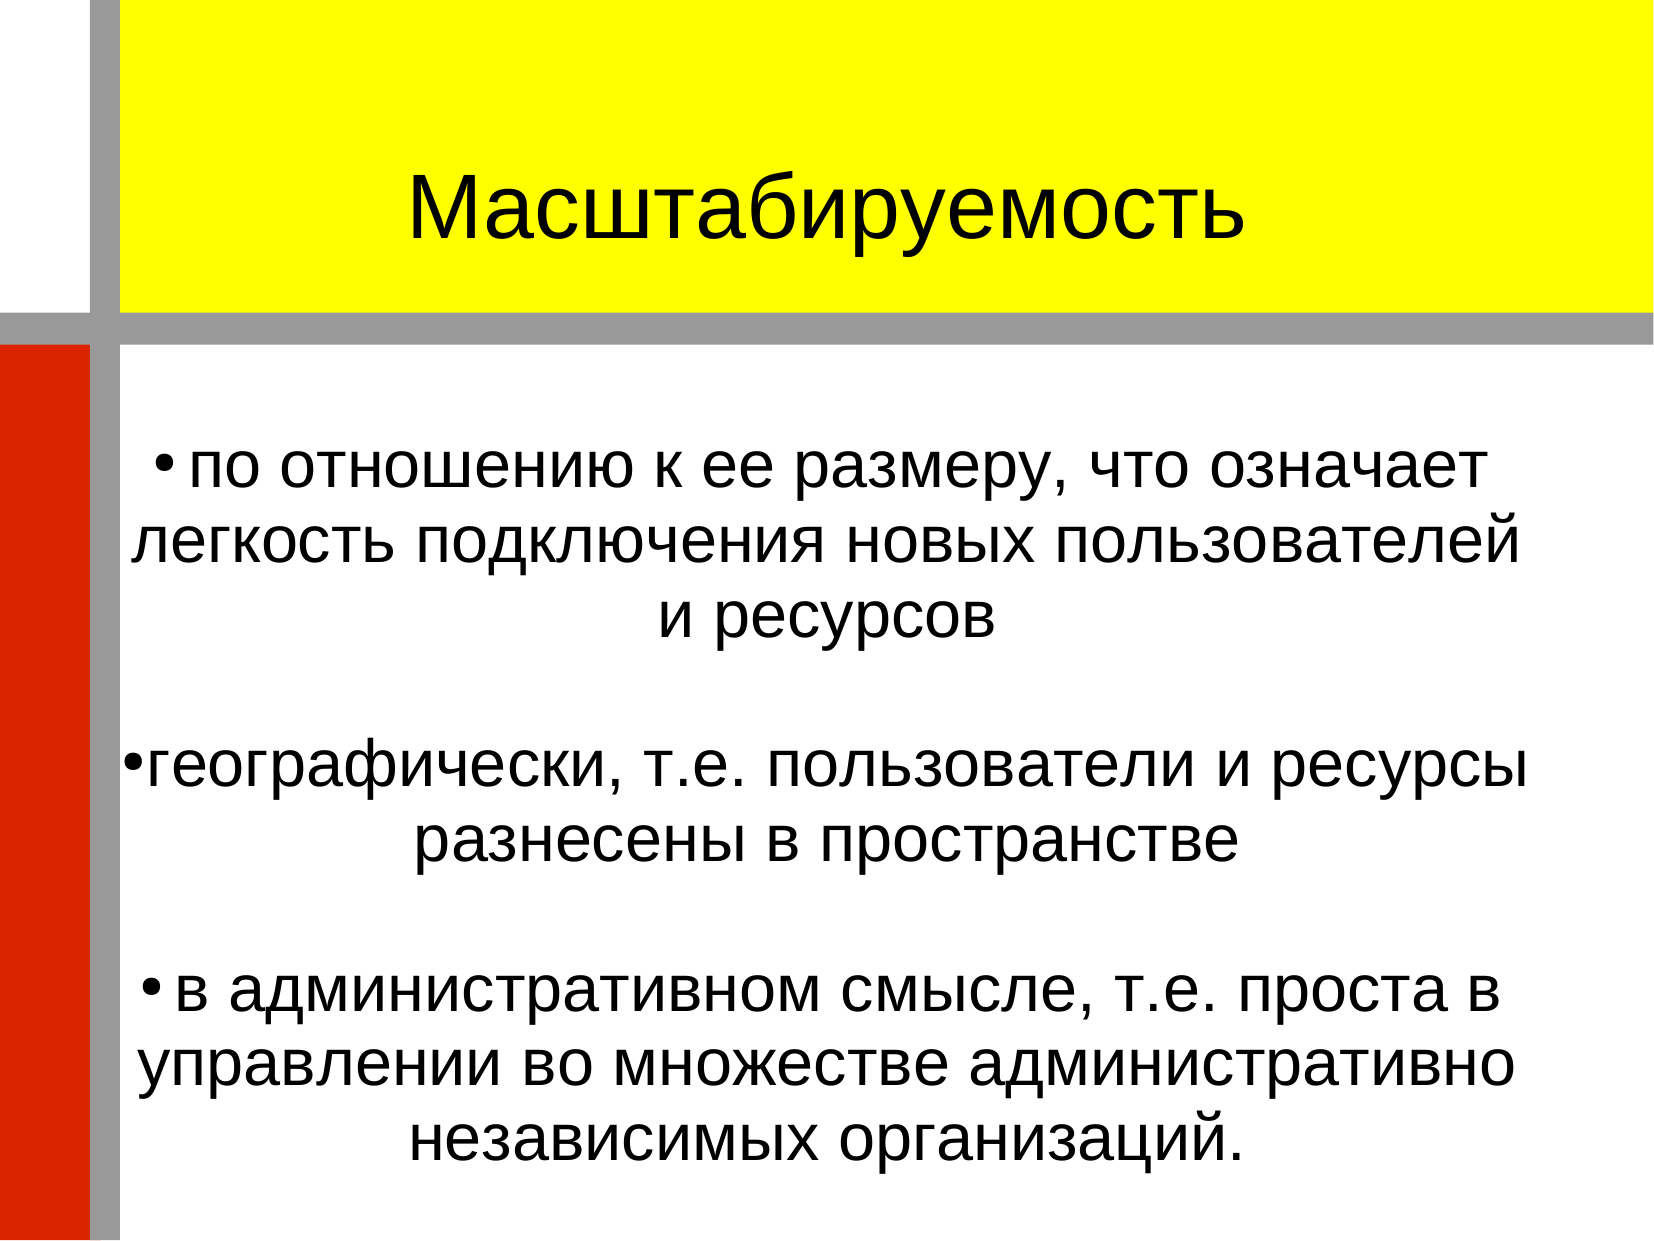

# Масштабируемость
по отношению к ее размеру, что означает легкость подключения новых пользователей и ресурсов
географически, т.е. пользователи и ресурсы разнесены в пространстве
в административном смысле, т.е. проста в управлении во множестве административно независимых организаций.